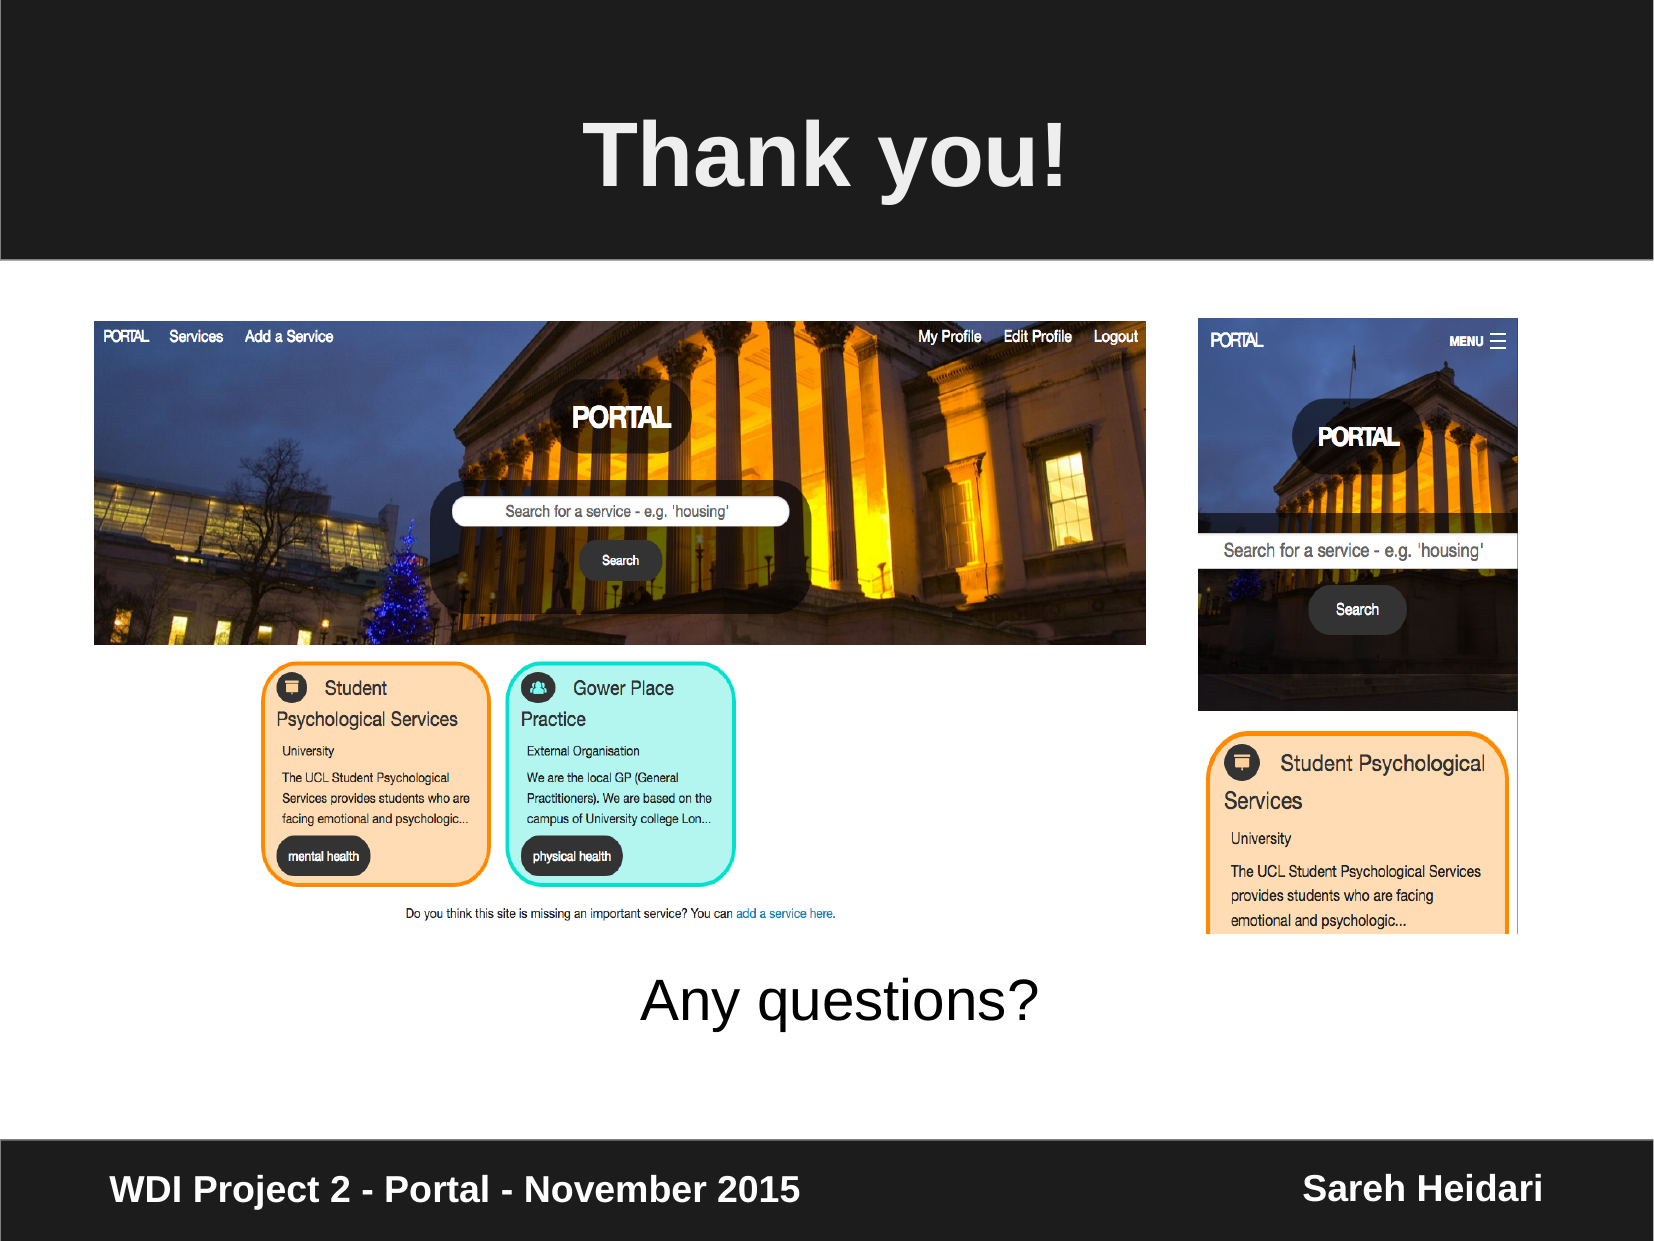

# Thank you!
Any questions?
Sareh Heidari
WDI Project 2 - Portal - November 2015